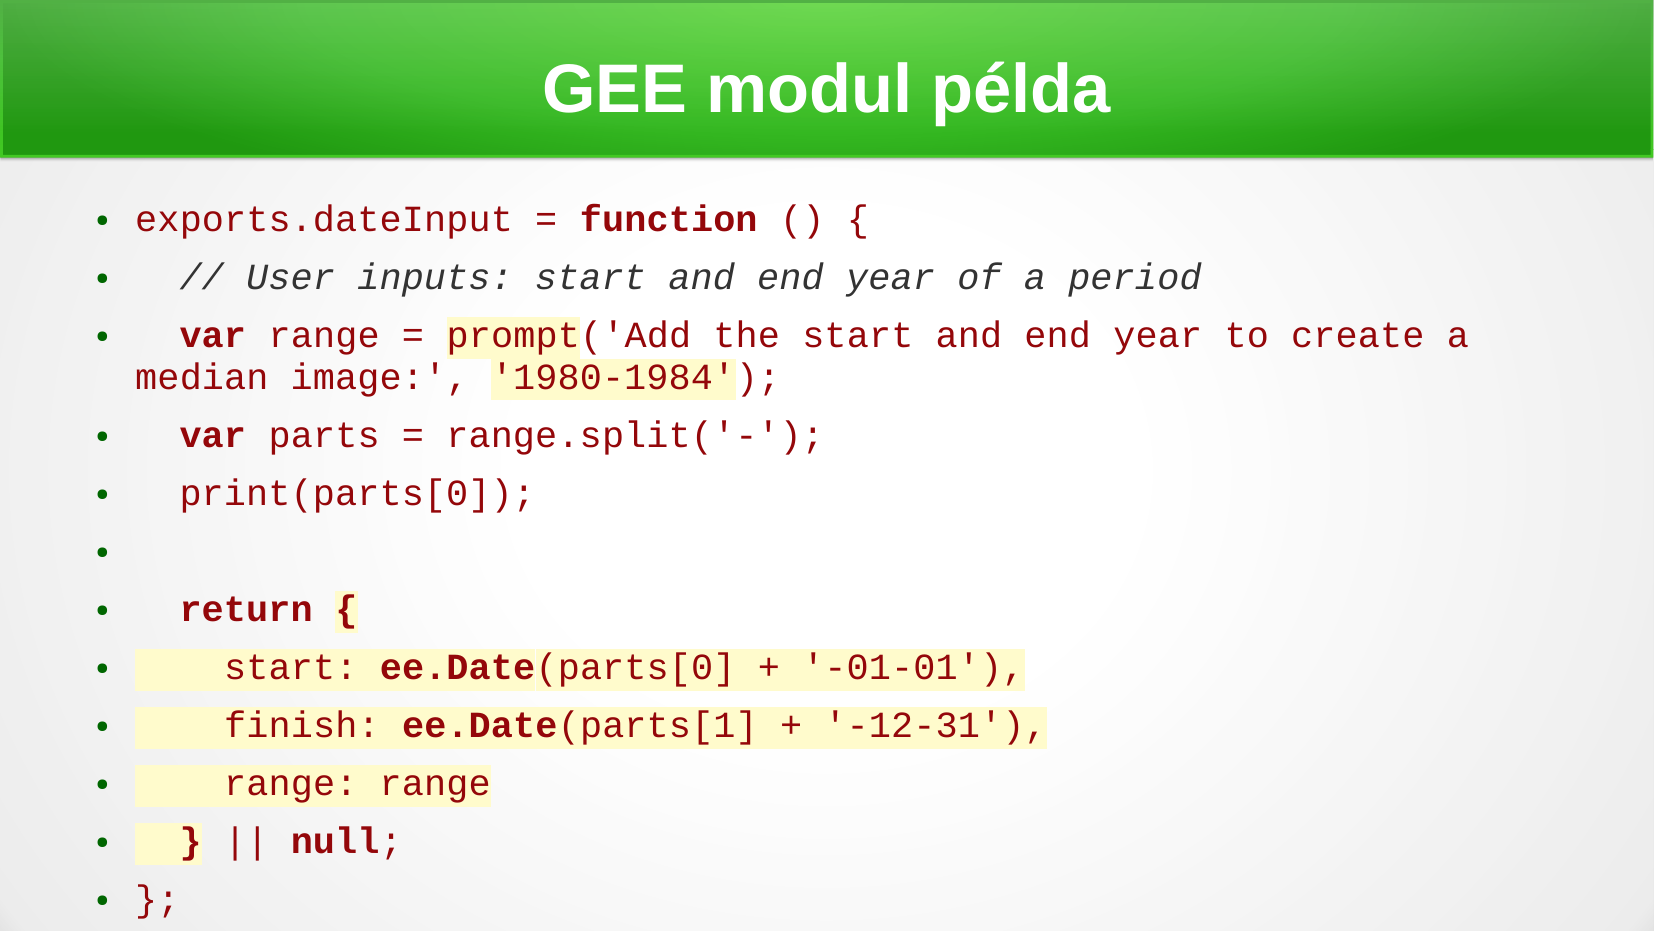

# GEE modul példa
exports.dateInput = function () {
 // User inputs: start and end year of a period
 var range = prompt('Add the start and end year to create a median image:', '1980-1984');
 var parts = range.split('-');
 print(parts[0]);
 return {
 start: ee.Date(parts[0] + '-01-01'),
 finish: ee.Date(parts[1] + '-12-31'),
 range: range
 } || null;
};